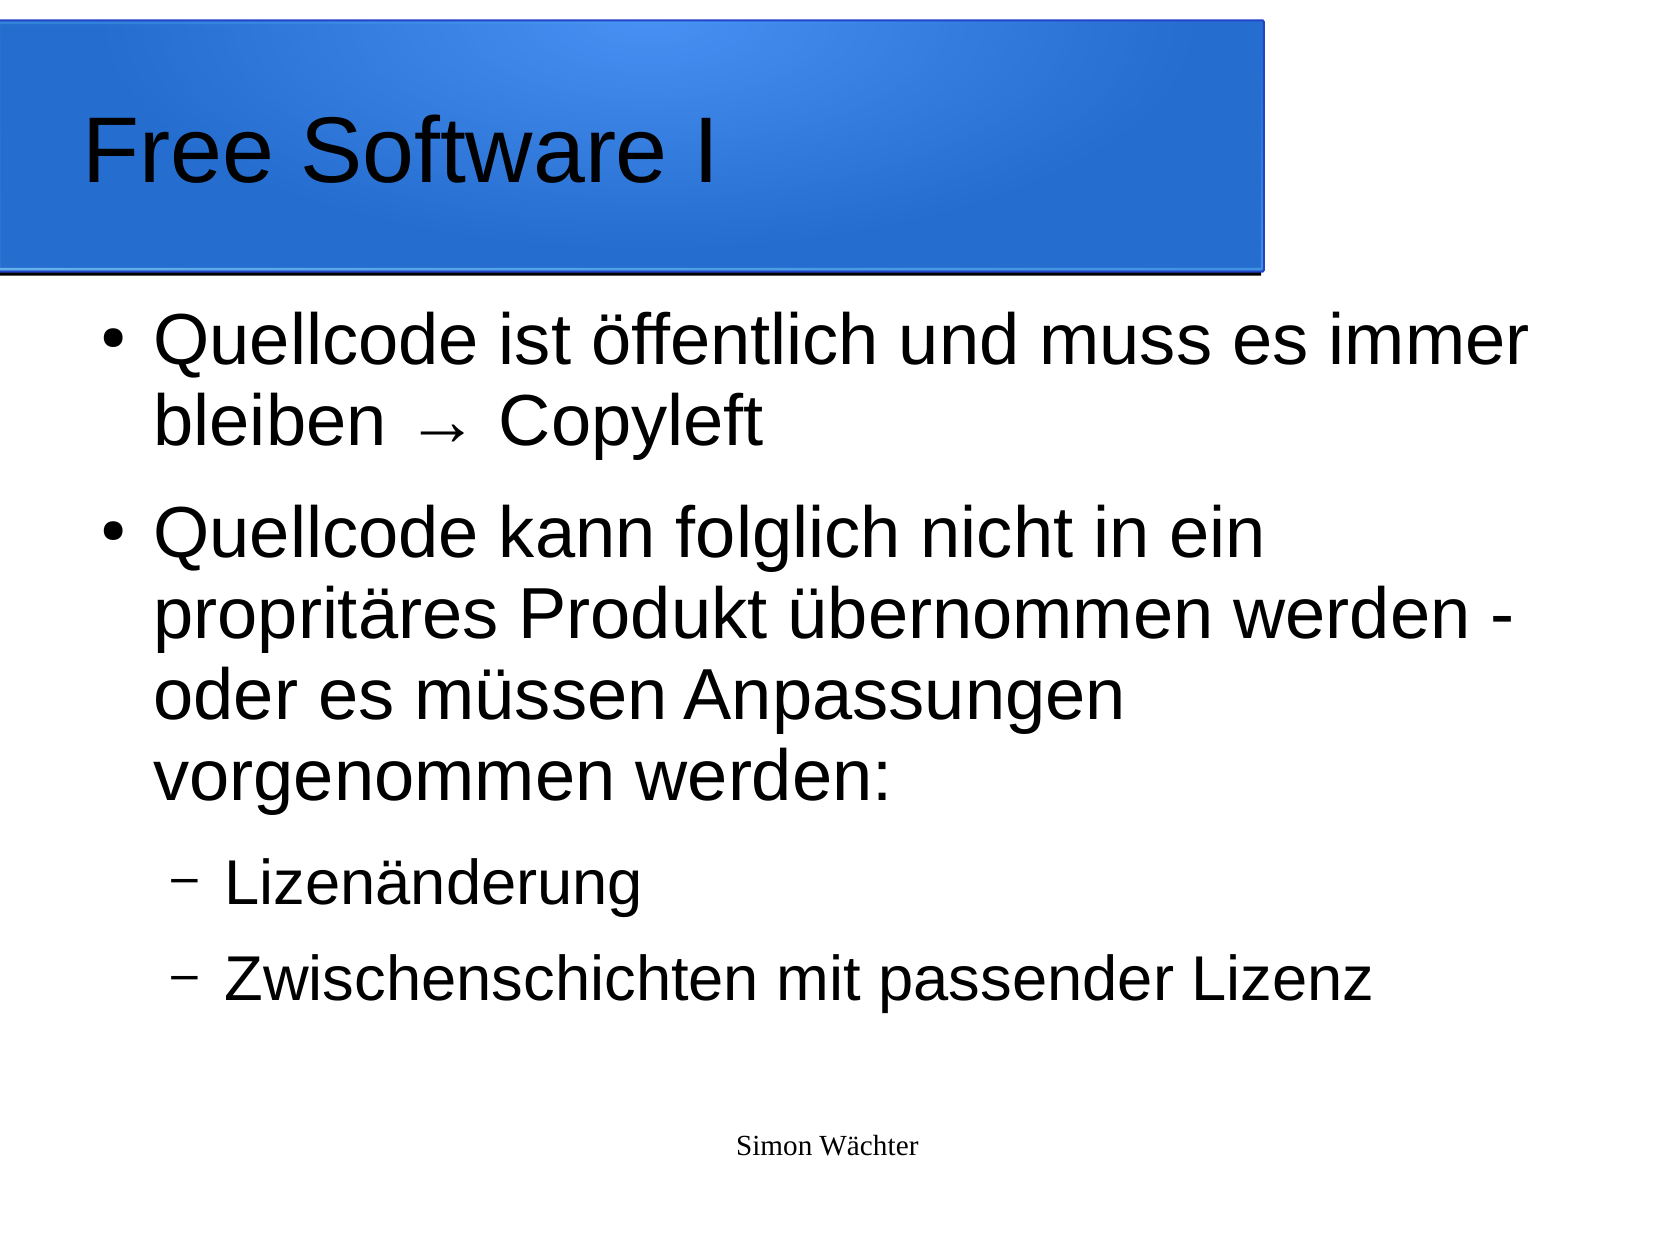

# Free Software I
Quellcode ist öffentlich und muss es immer bleiben → Copyleft
Quellcode kann folglich nicht in ein propritäres Produkt übernommen werden - oder es müssen Anpassungen vorgenommen werden:
Lizenänderung
Zwischenschichten mit passender Lizenz
Simon Wächter